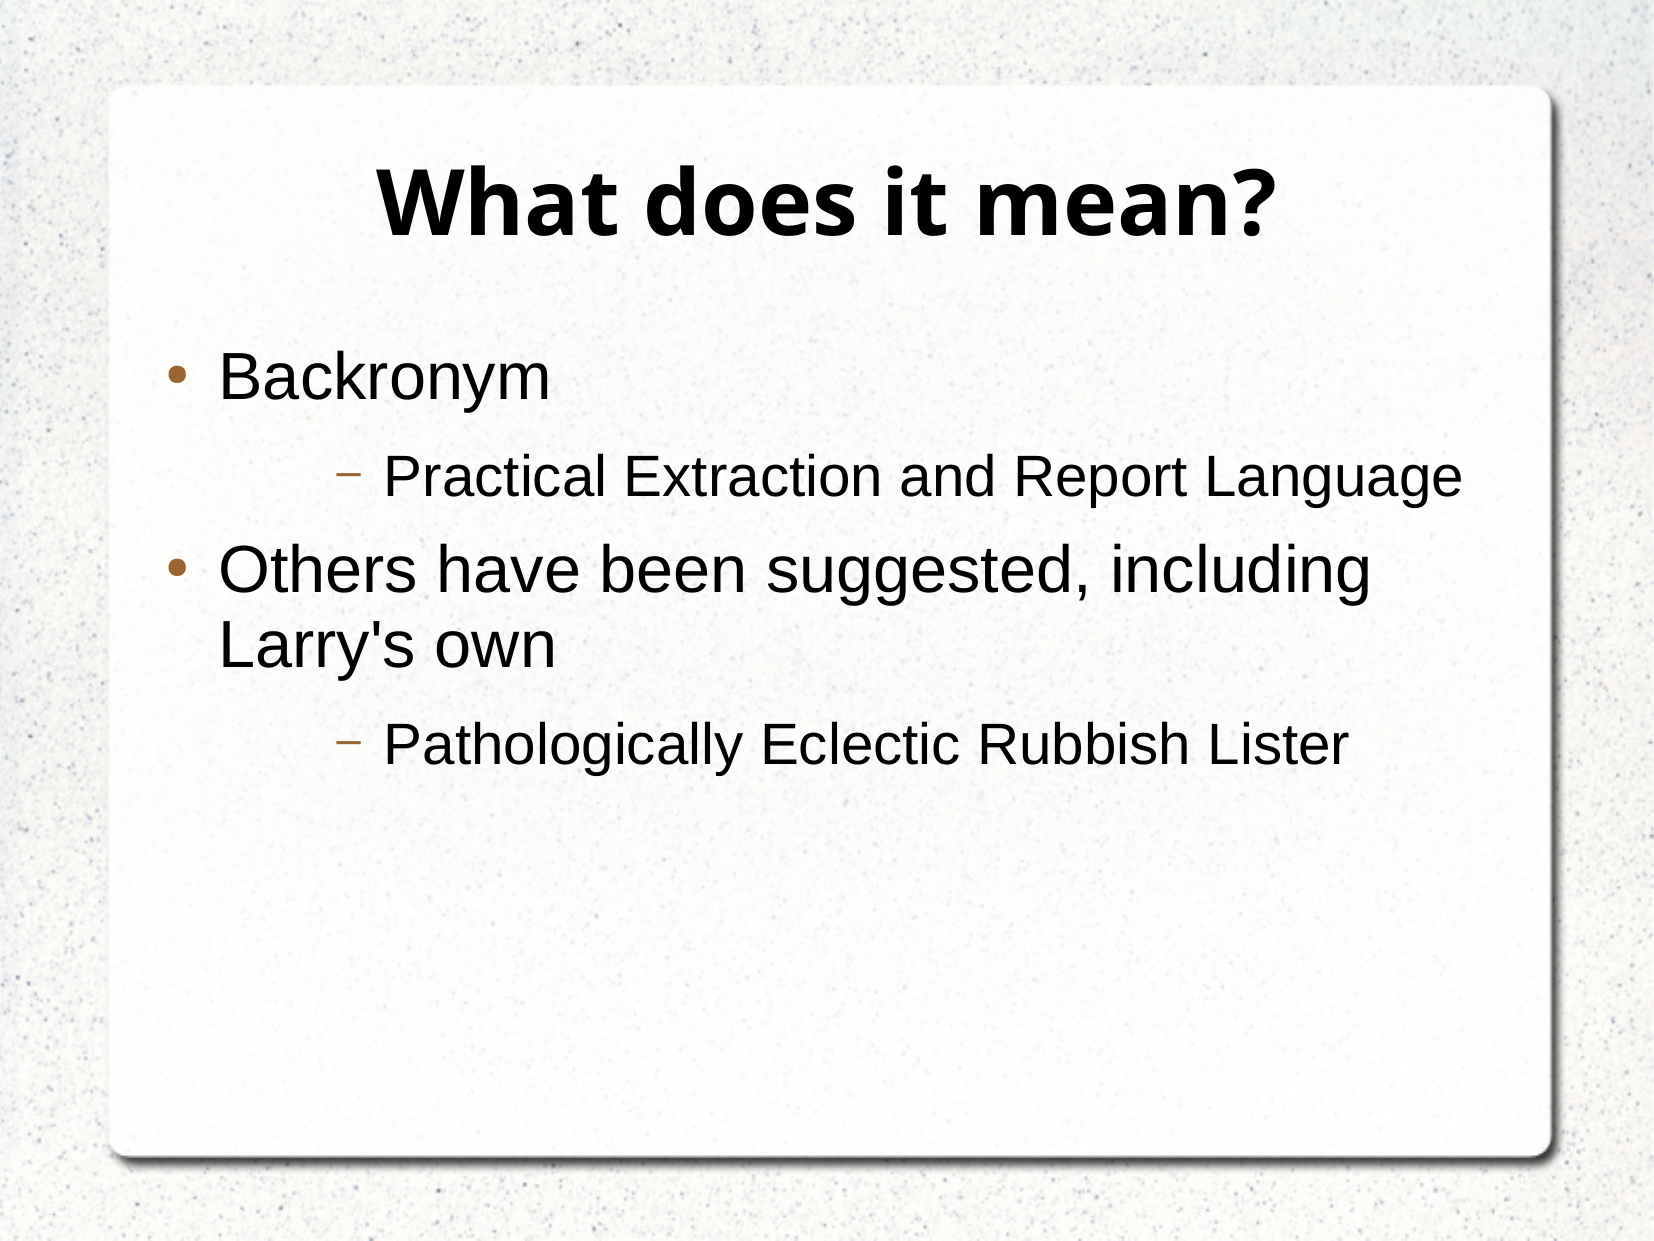

# What does it mean?
Backronym
Practical Extraction and Report Language
Others have been suggested, including Larry's own
Pathologically Eclectic Rubbish Lister